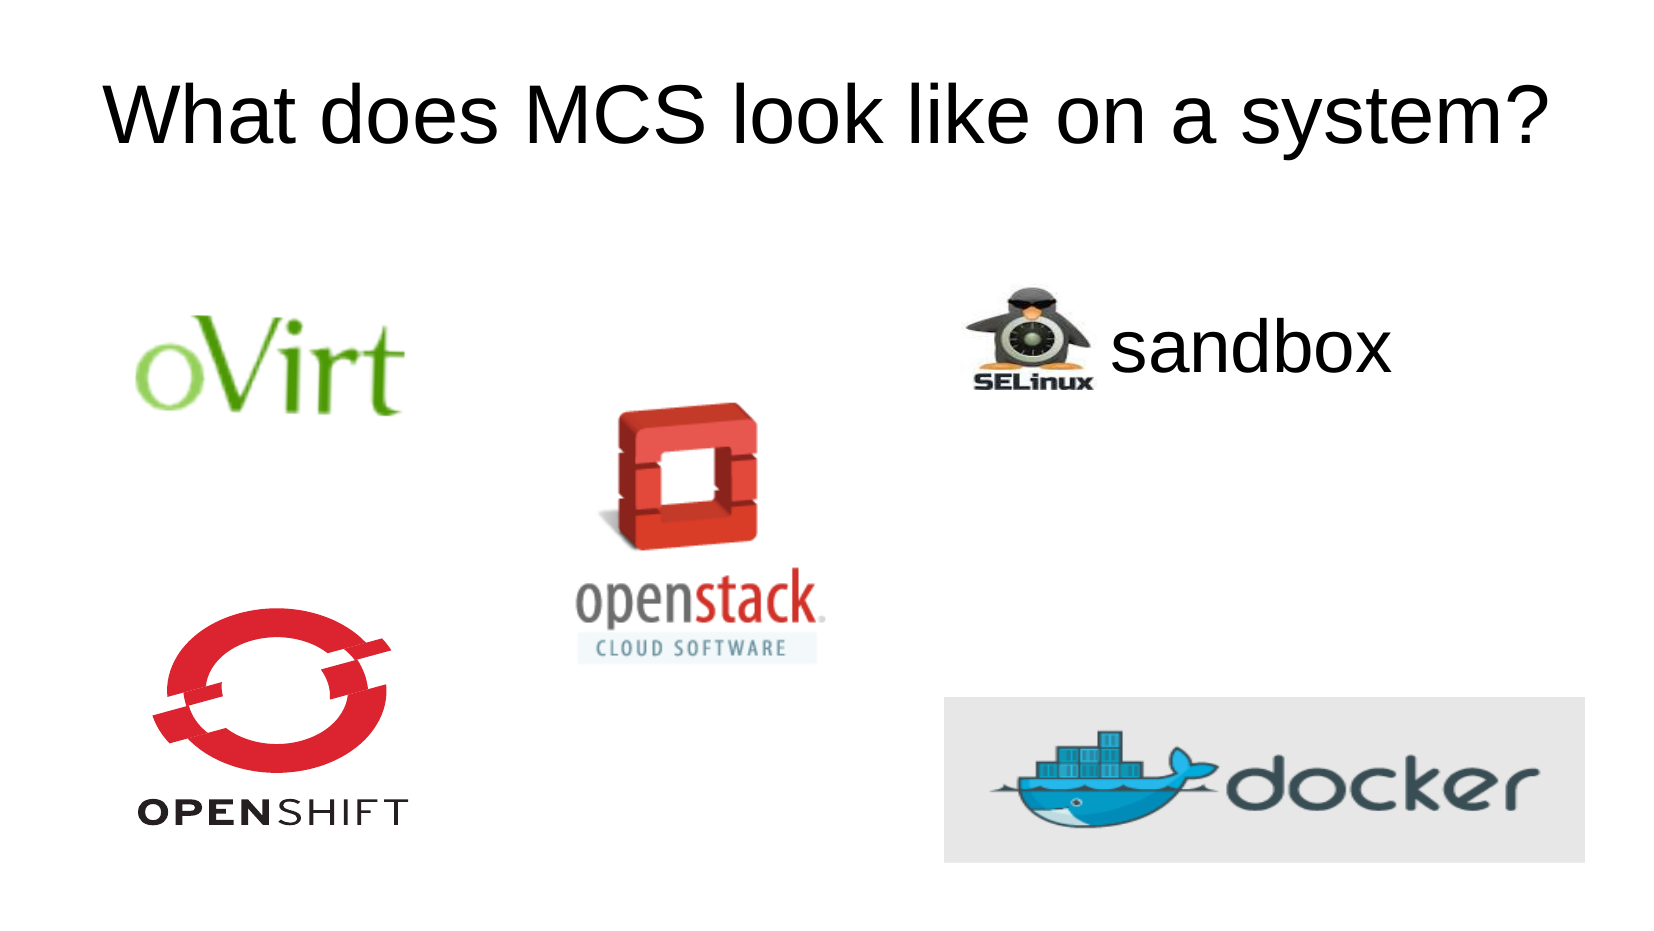

# What does MCS look like on a system?
sandbox